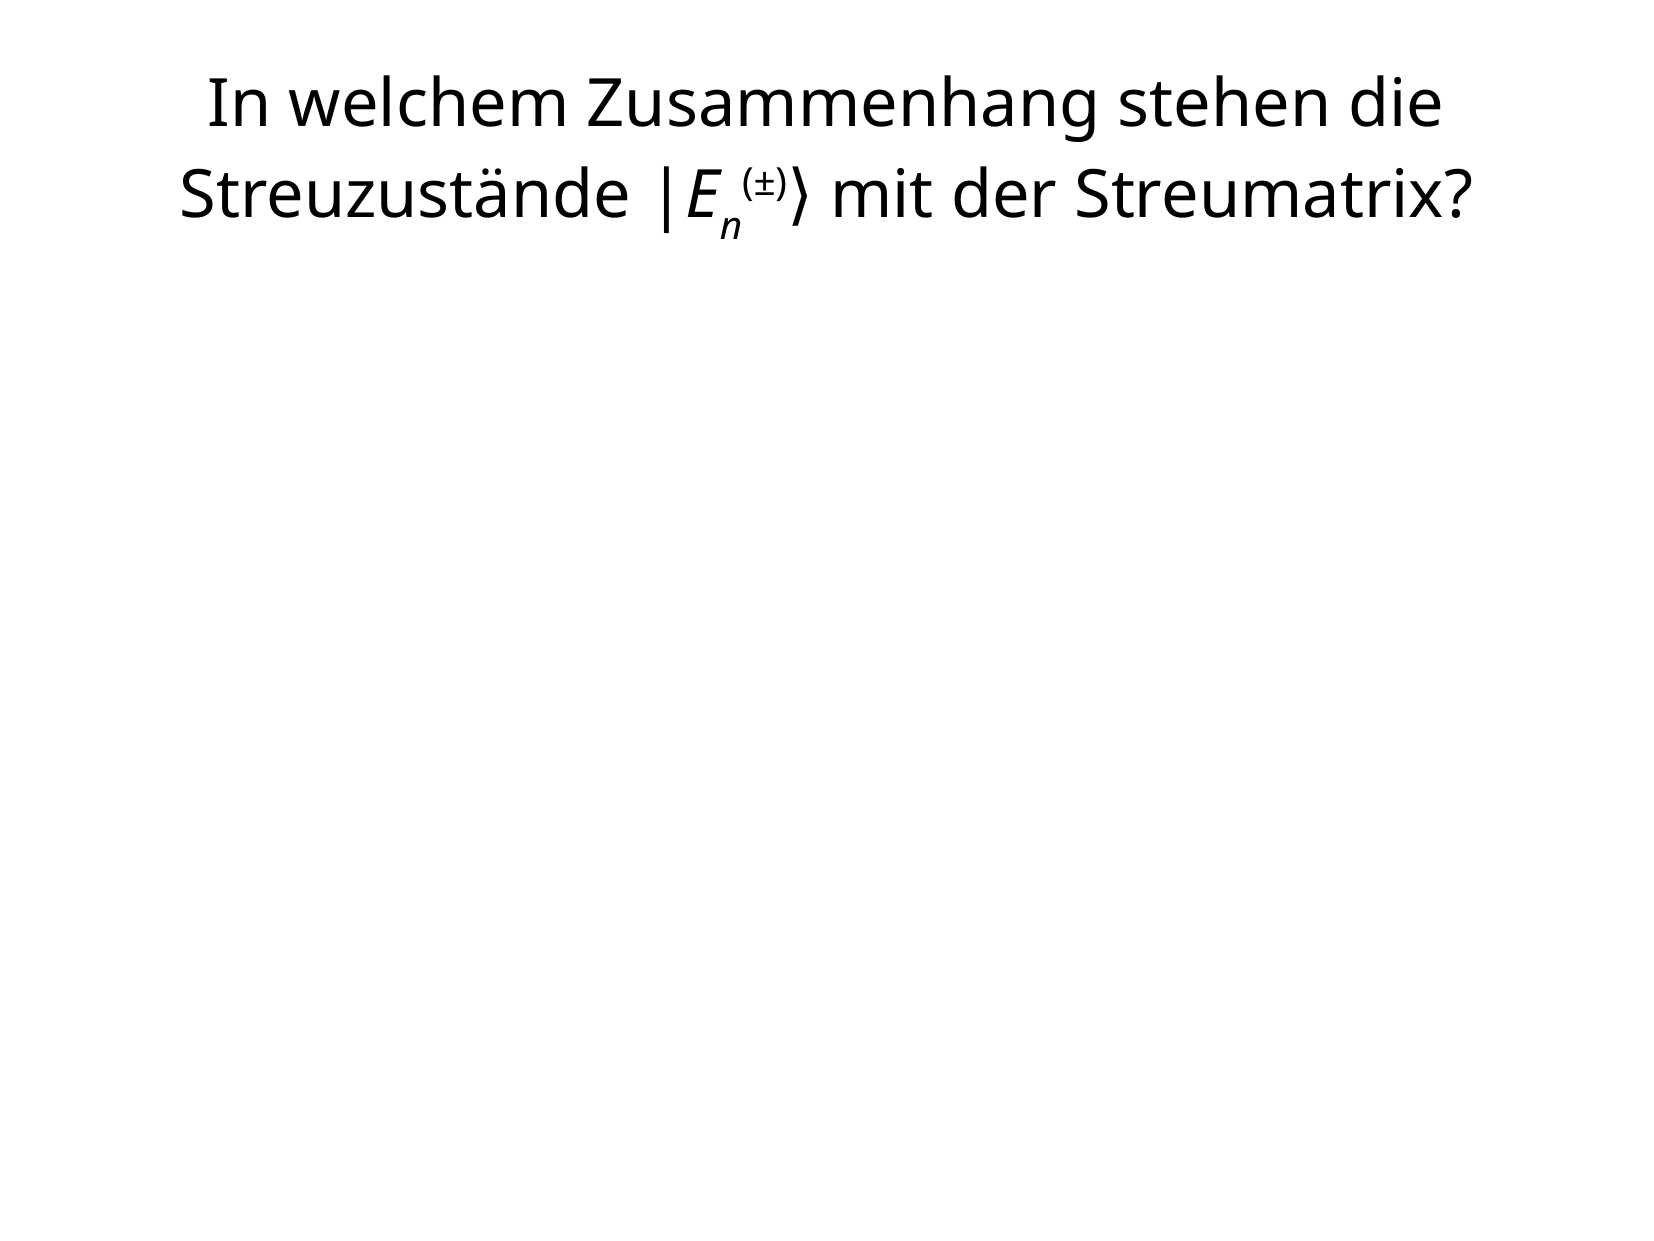

# In welchem Zusammenhang stehen die Streuzustände |En(±)⟩ mit der Streumatrix?